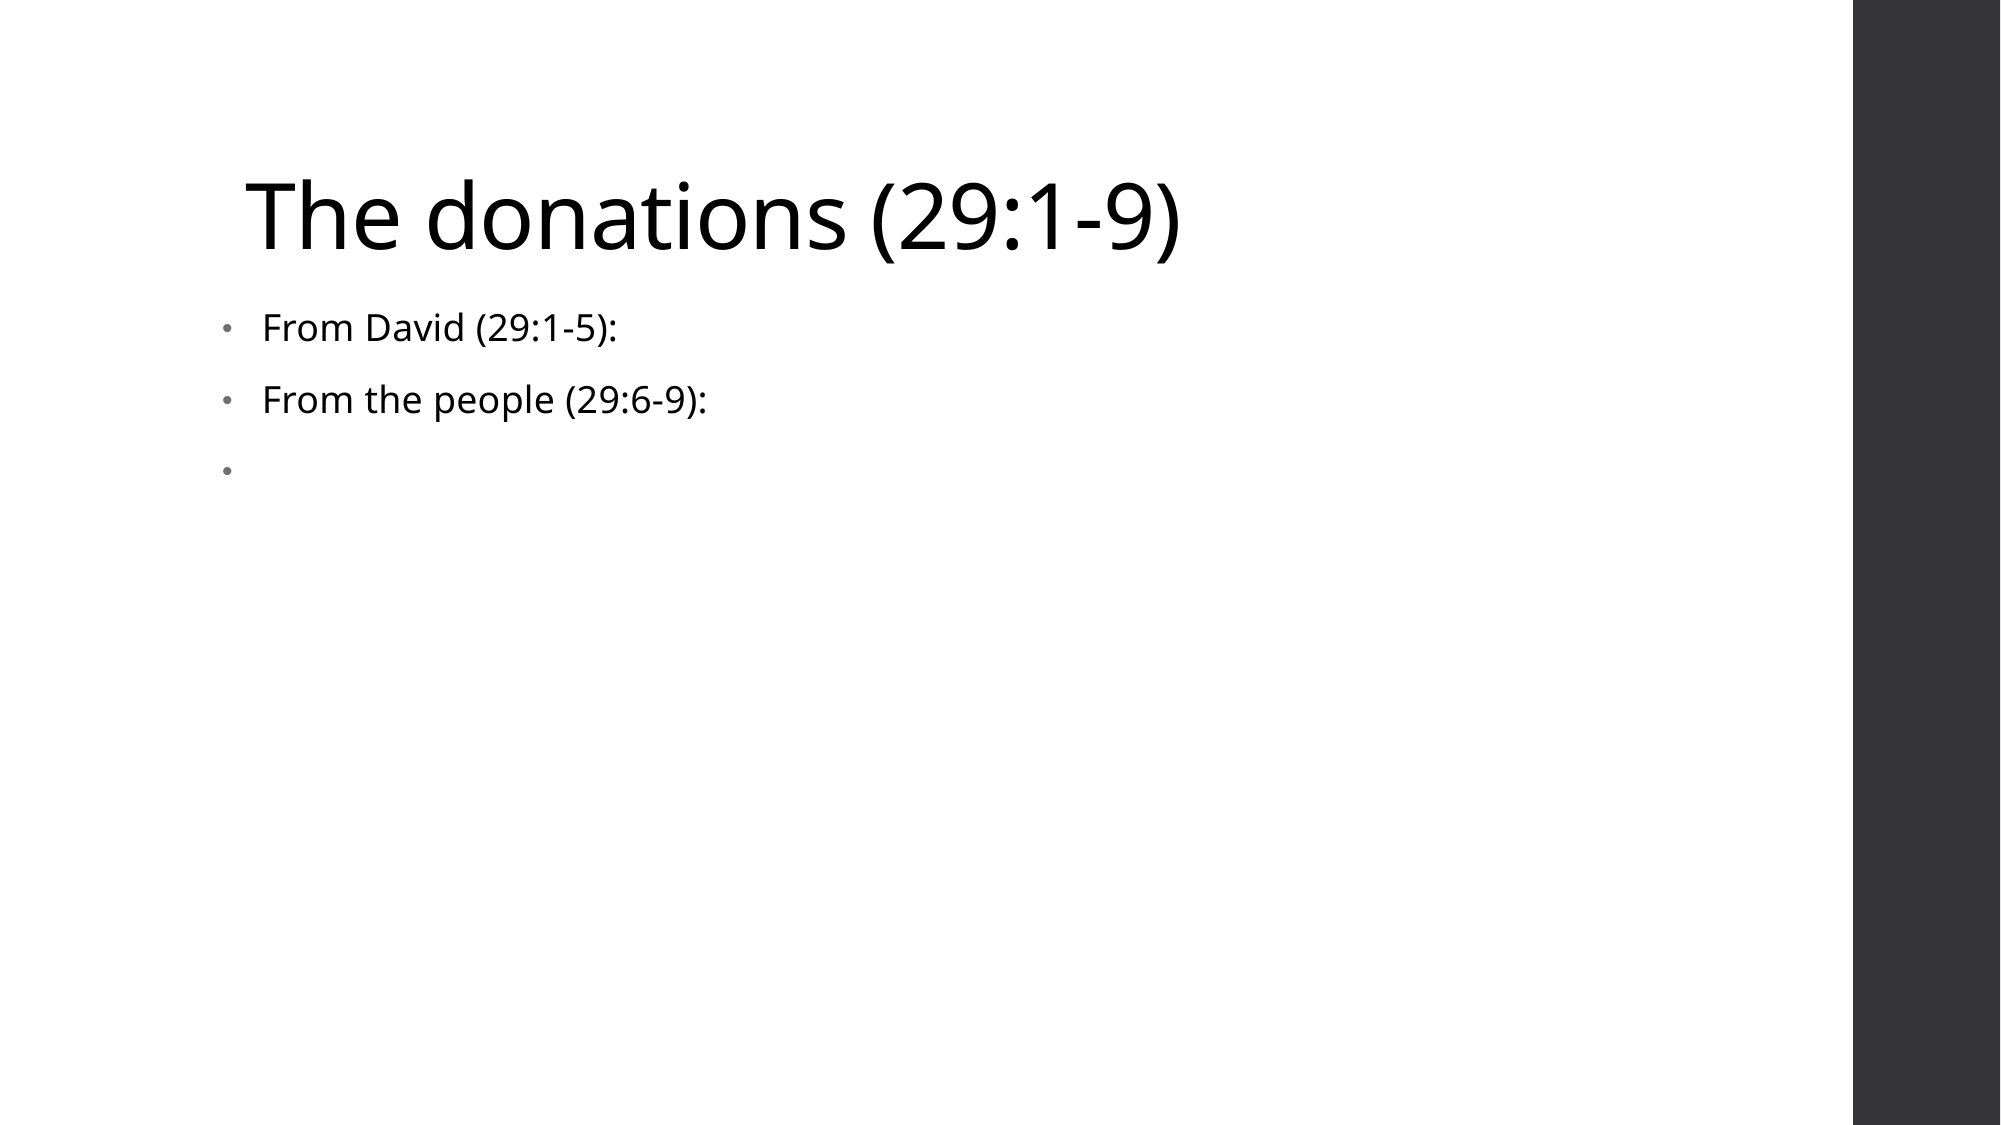

# The donations (29:1-9)
 From David (29:1-5):
 From the people (29:6-9):